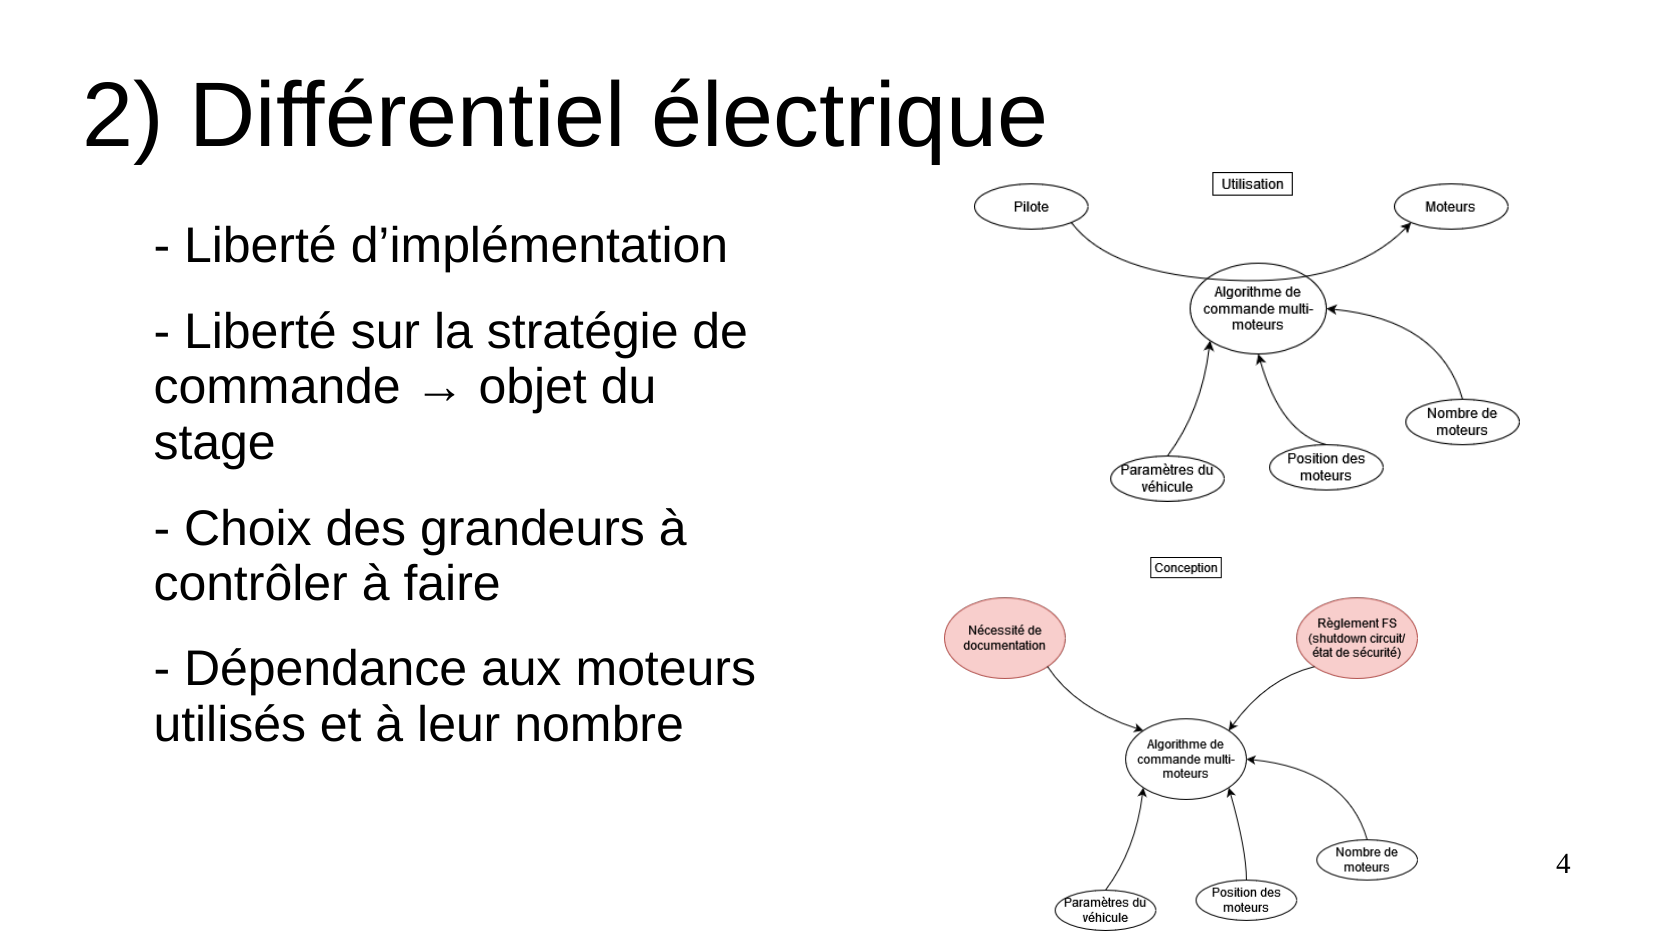

# 2) Différentiel électrique
- Liberté d’implémentation
- Liberté sur la stratégie de commande → objet du stage
- Choix des grandeurs à contrôler à faire
- Dépendance aux moteurs utilisés et à leur nombre
4